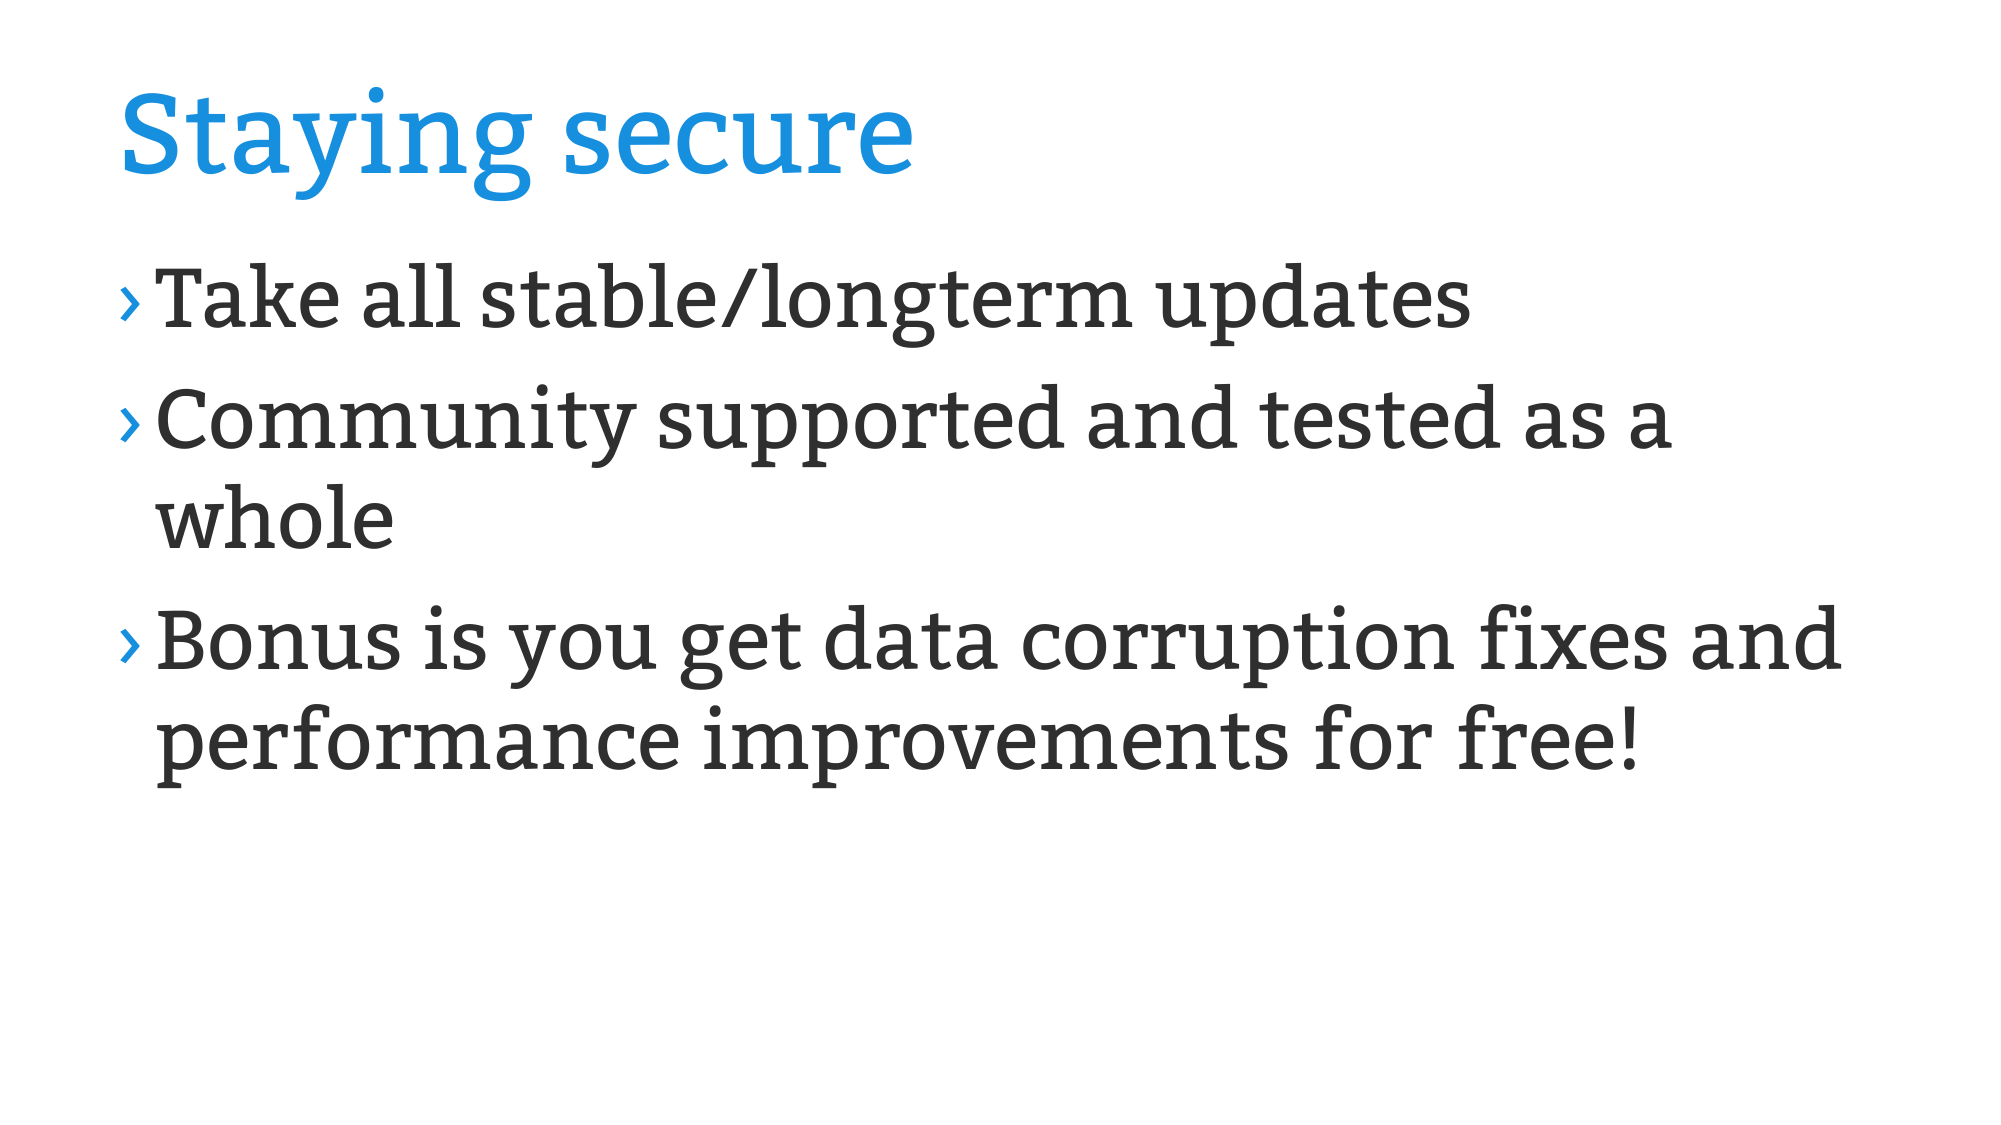

# Staying secure
Take all stable/longterm updates
Community supported and tested as a whole
Bonus is you get data corruption fixes and performance improvements for free!